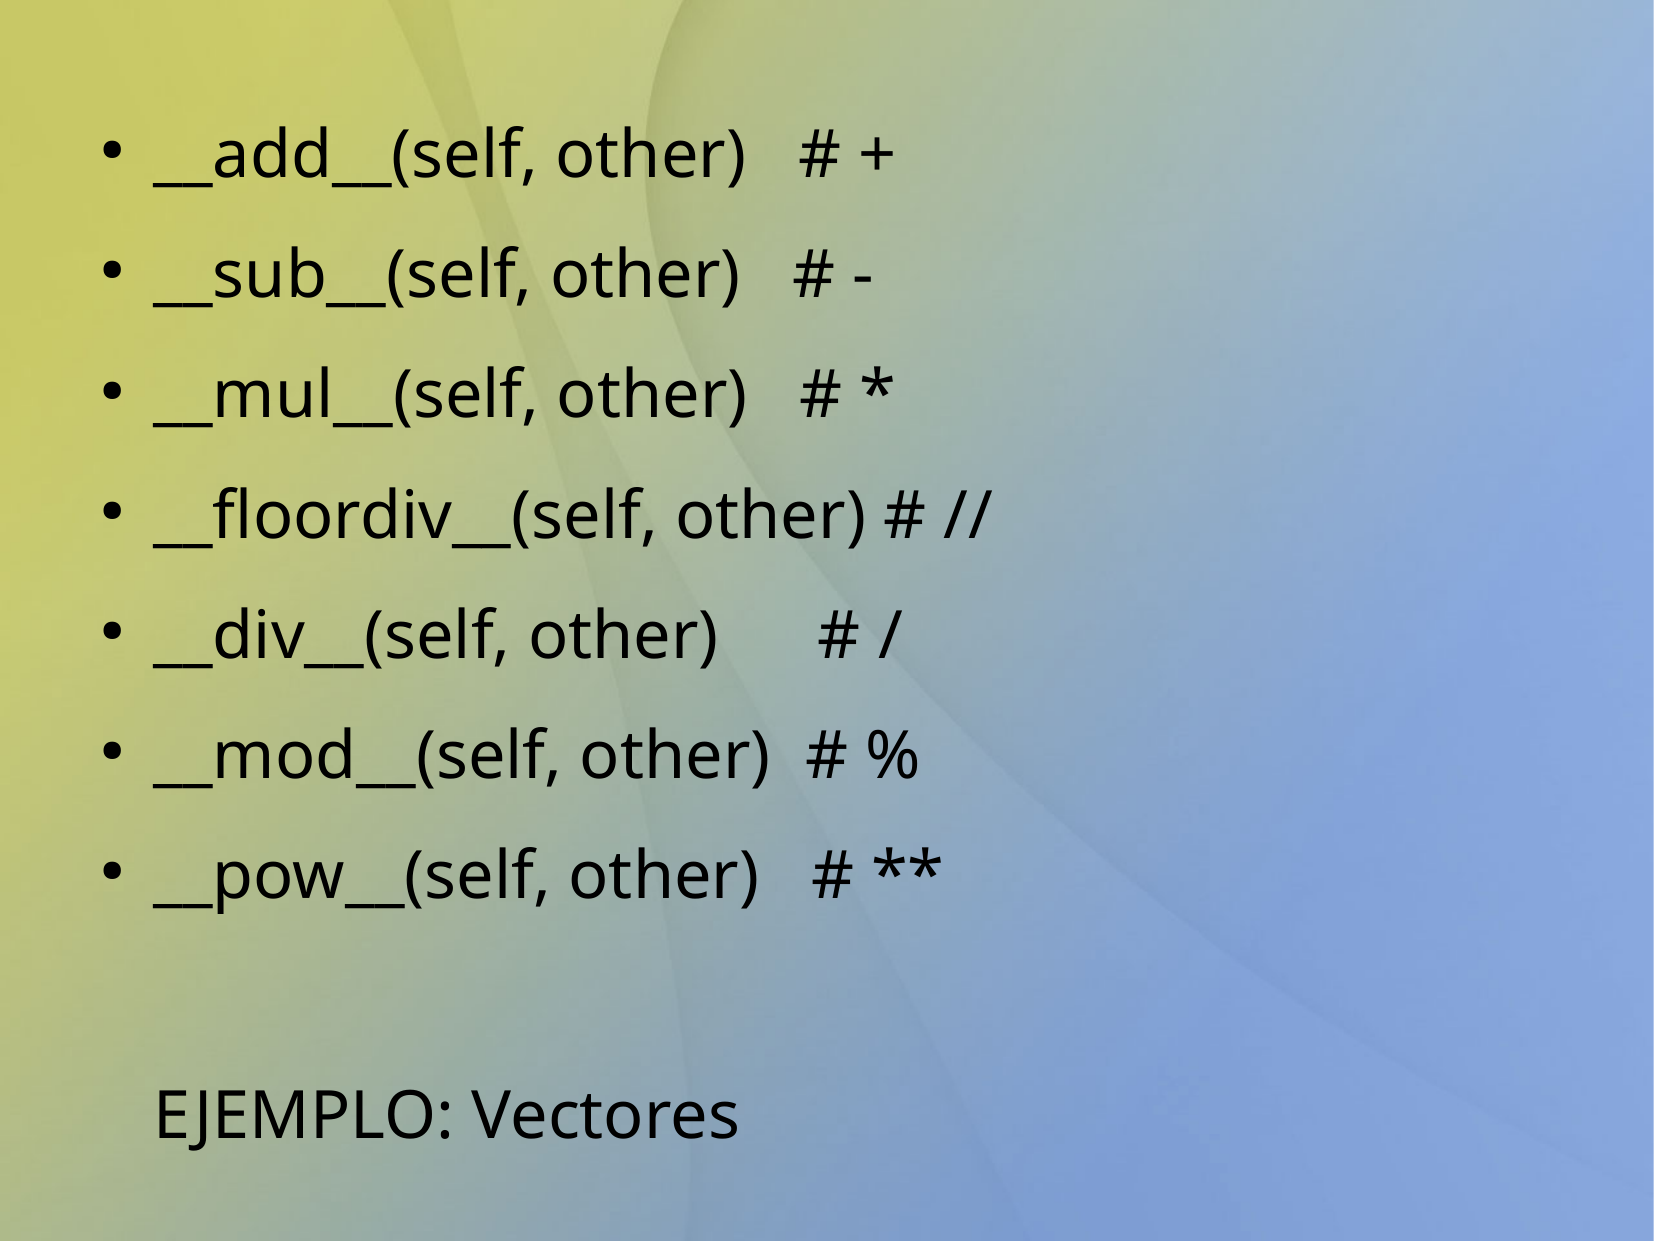

# __add__(self, other) # +
__sub__(self, other) # -
__mul__(self, other) # *
__floordiv__(self, other) # //
__div__(self, other)		# /
__mod__(self, other) # %
__pow__(self, other) # **
EJEMPLO: Vectores